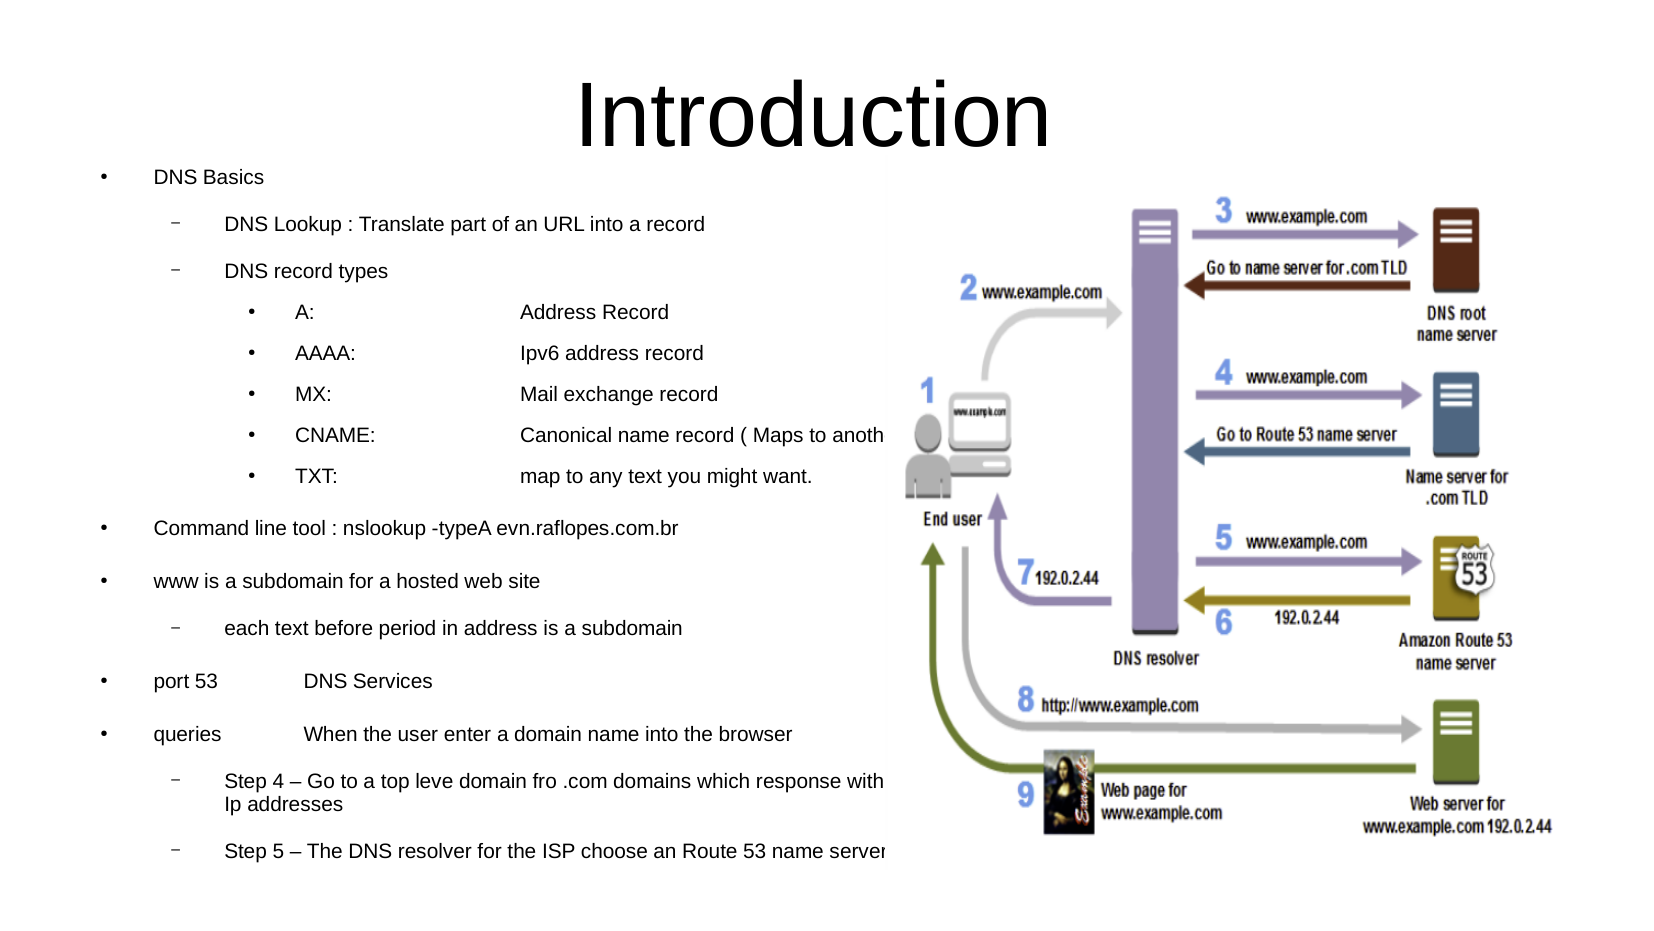

# Introduction
DNS Basics
DNS Lookup : Translate part of an URL into a record
DNS record types
A: 			Address Record
AAAA: 			Ipv6 address record
MX: 			Mail exchange record
CNAME: 		Canonical name record ( Maps to another name )
TXT: 			map to any text you might want.
Command line tool : nslookup -typeA evn.raflopes.com.br
www is a subdomain for a hosted web site
each text before period in address is a subdomain
port 53 		DNS Services
queries		When the user enter a domain name into the browser
Step 4 – Go to a top leve domain fro .com domains which response with four Route 53
Ip addresses
Step 5 – The DNS resolver for the ISP choose an Route 53 name server and forwards the url to that server